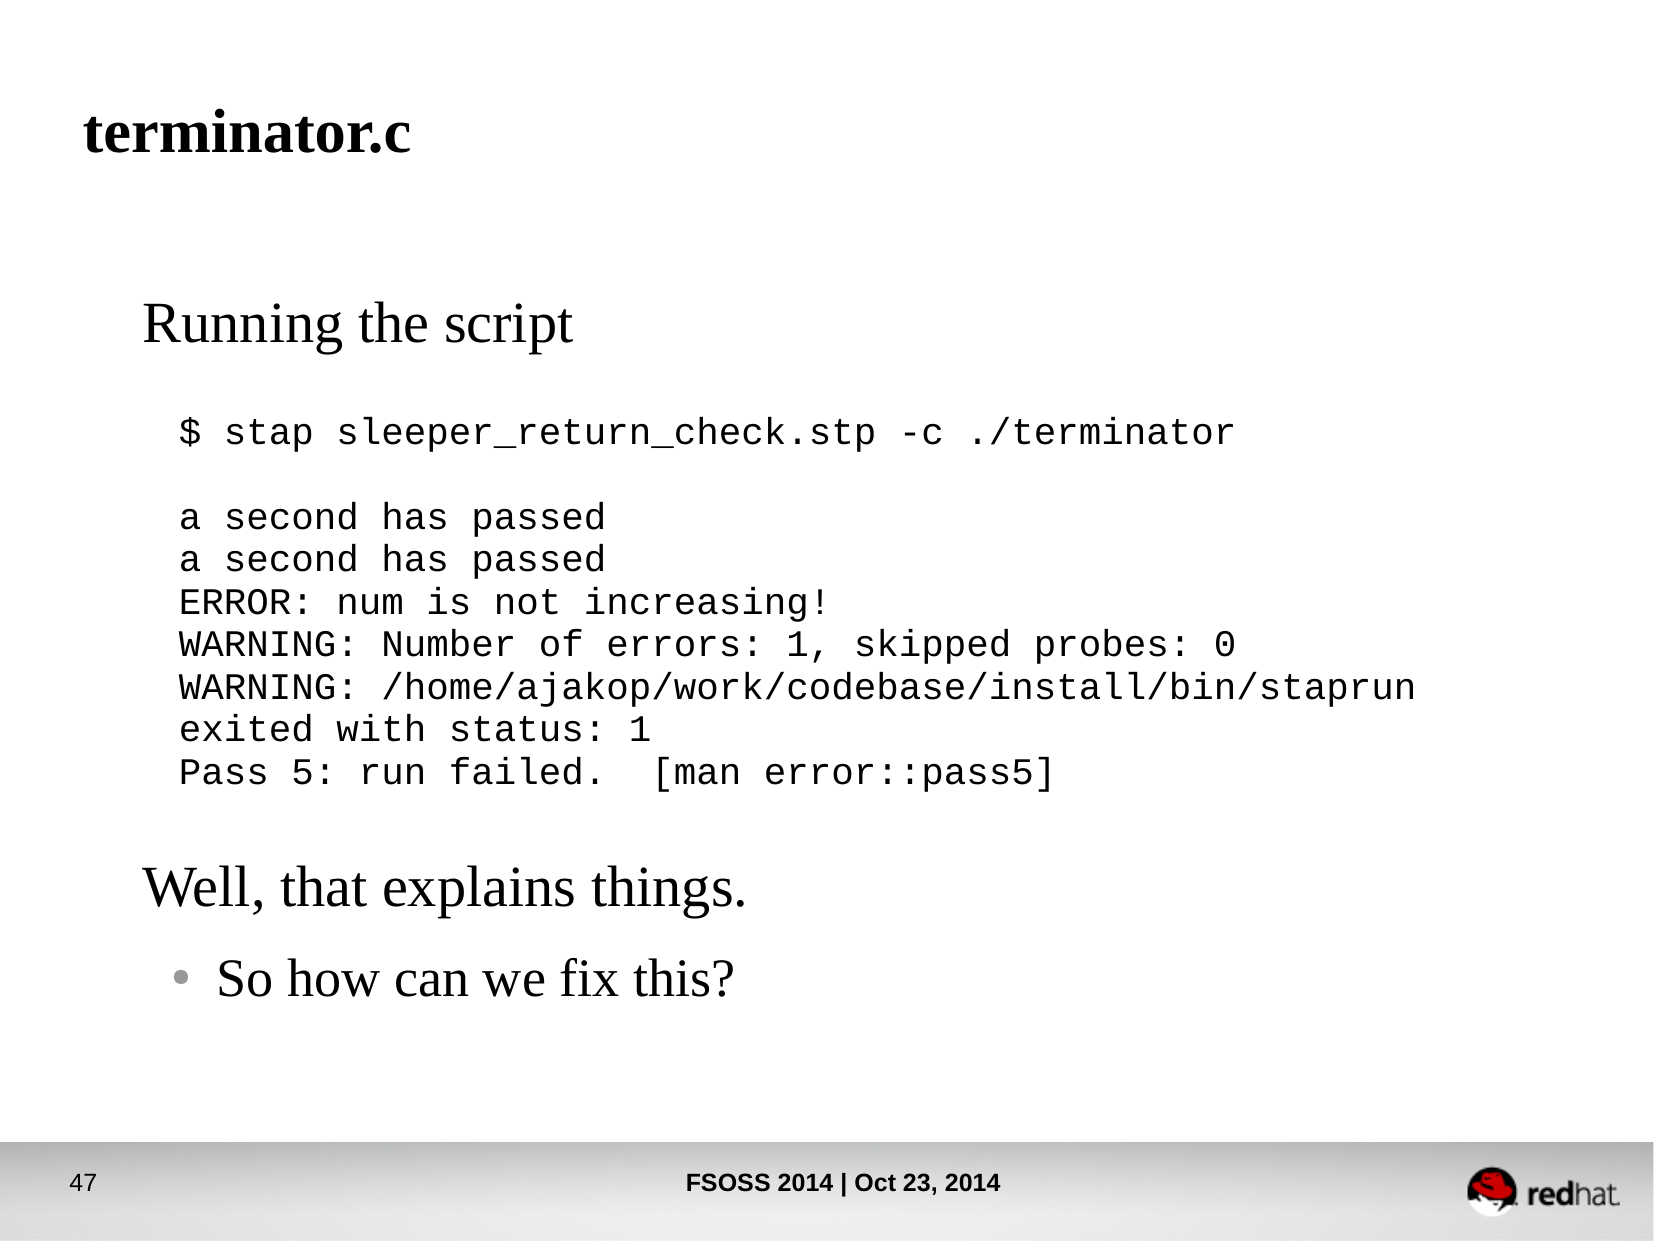

# terminator.c
Running the script
Well, that explains things.
So how can we fix this?
$ stap sleeper_return_check.stp -c ./terminator
a second has passed
a second has passed
ERROR: num is not increasing!
WARNING: Number of errors: 1, skipped probes: 0
WARNING: /home/ajakop/work/codebase/install/bin/staprun exited with status: 1
Pass 5: run failed. [man error::pass5]